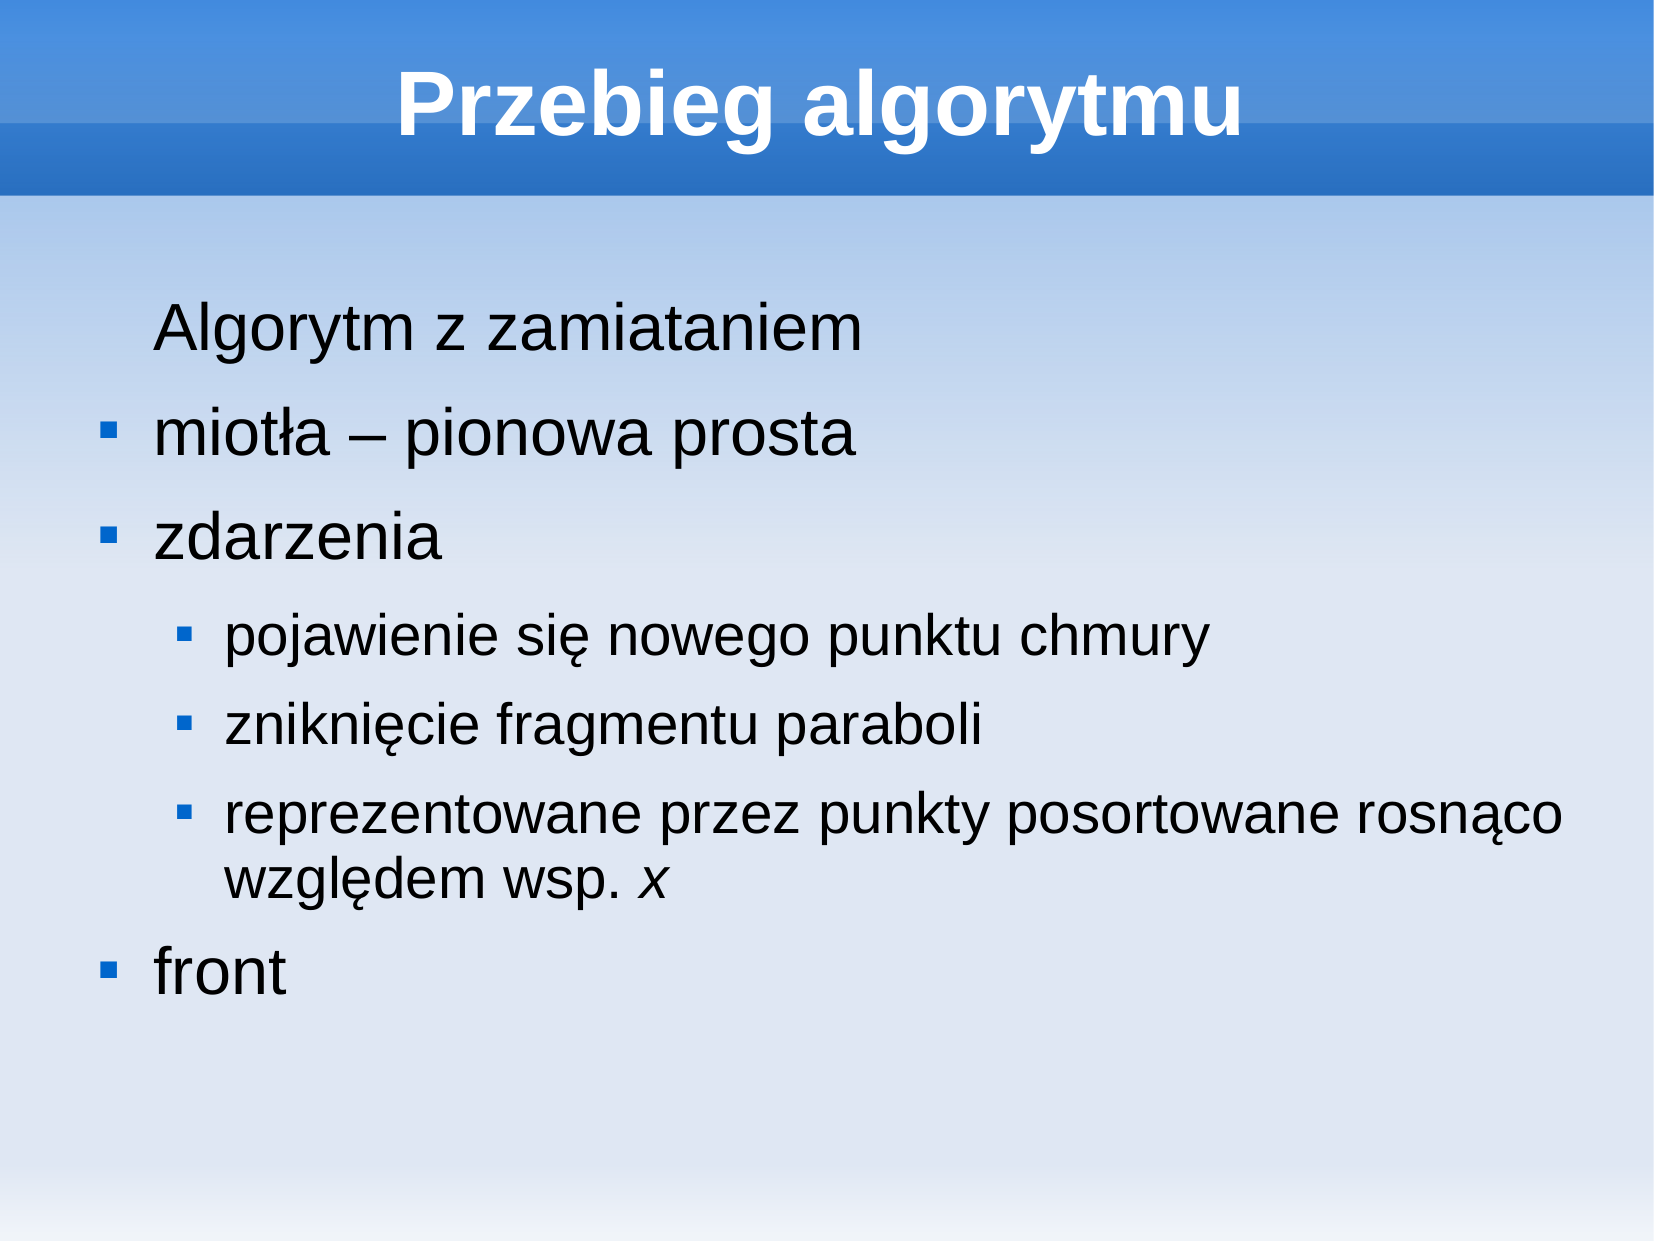

# Przebieg algorytmu
Algorytm z zamiataniem
miotła – pionowa prosta
zdarzenia
pojawienie się nowego punktu chmury
zniknięcie fragmentu paraboli
reprezentowane przez punkty posortowane rosnąco względem wsp. x
front